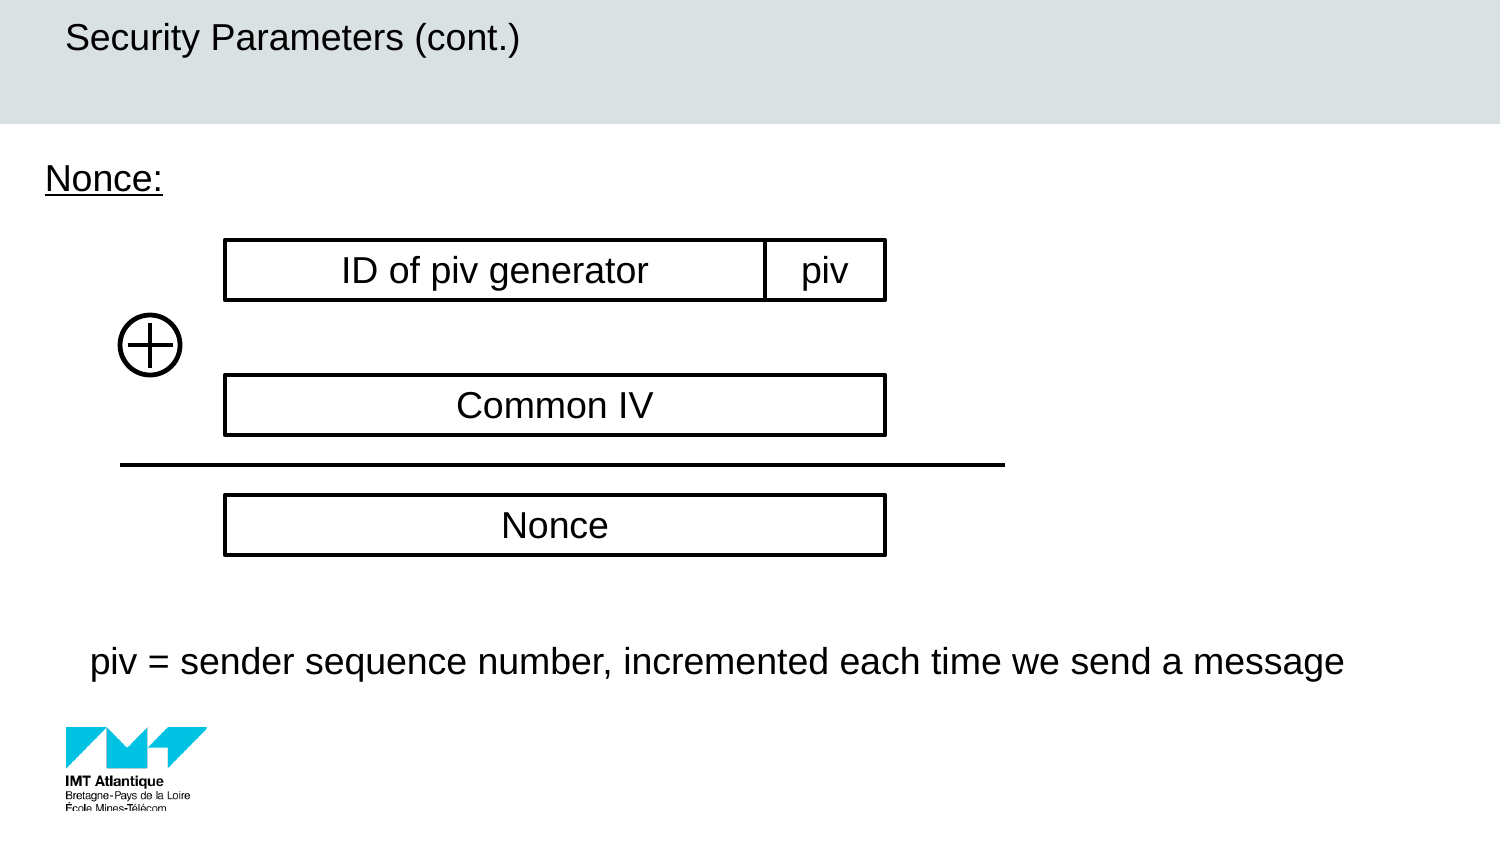

# Security Parameters (cont.)
Nonce:
ID of piv generator
piv
Common IV
Nonce
piv = sender sequence number, incremented each time we send a message